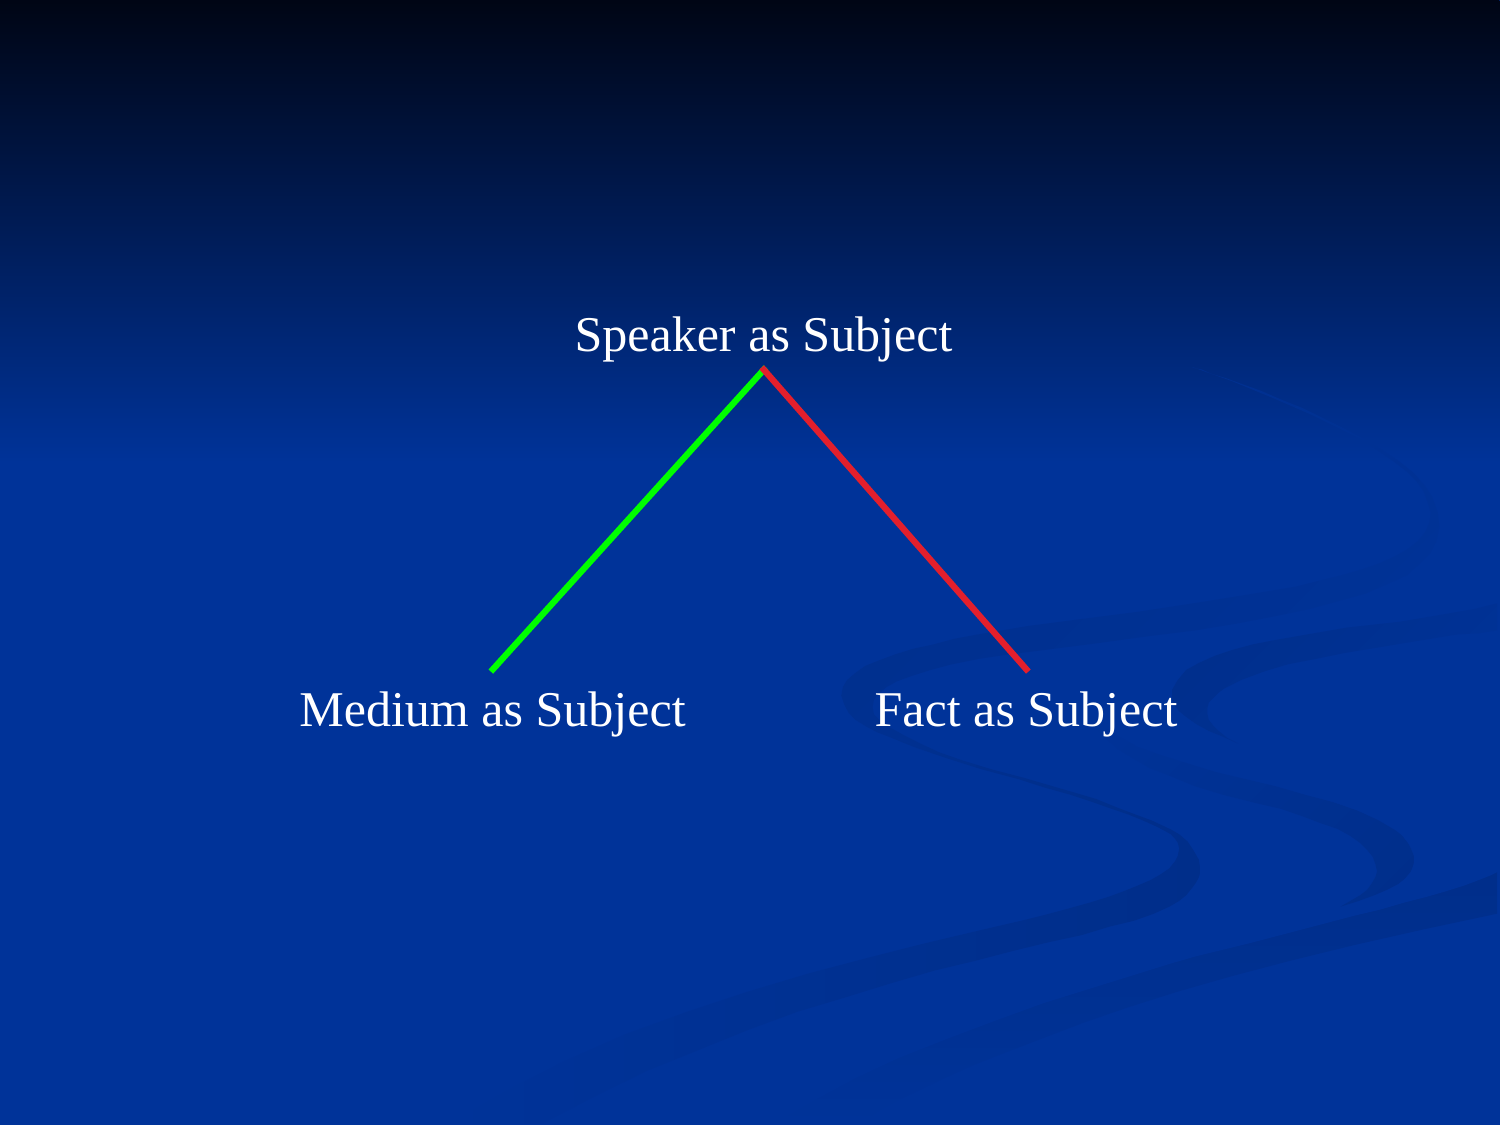

Speaker as Subject
Medium as Subject
Fact as Subject